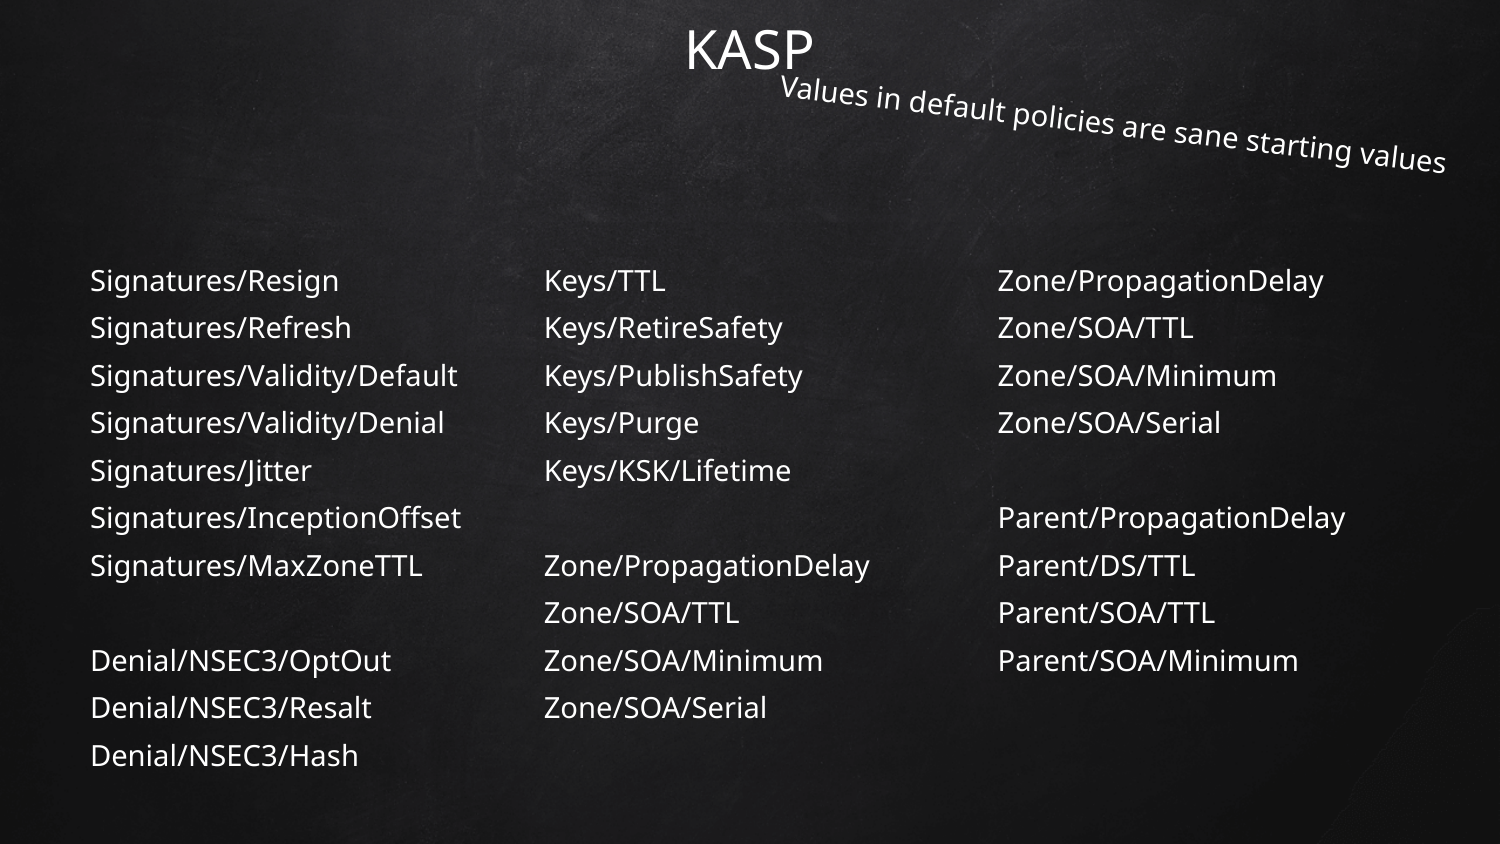

# KASP
Values in default policies are sane starting values
Signatures/Resign
Signatures/Refresh
Signatures/Validity/Default
Signatures/Validity/Denial
Signatures/Jitter
Signatures/InceptionOffset
Signatures/MaxZoneTTL
Denial/NSEC3/OptOut
Denial/NSEC3/Resalt
Denial/NSEC3/Hash
Keys/TTL
Keys/RetireSafety
Keys/PublishSafety
Keys/Purge
Keys/KSK/Lifetime
Zone/PropagationDelay
Zone/SOA/TTL
Zone/SOA/Minimum
Zone/SOA/Serial
Zone/PropagationDelay
Zone/SOA/TTL
Zone/SOA/Minimum
Zone/SOA/Serial
Parent/PropagationDelay
Parent/DS/TTL
Parent/SOA/TTL
Parent/SOA/Minimum